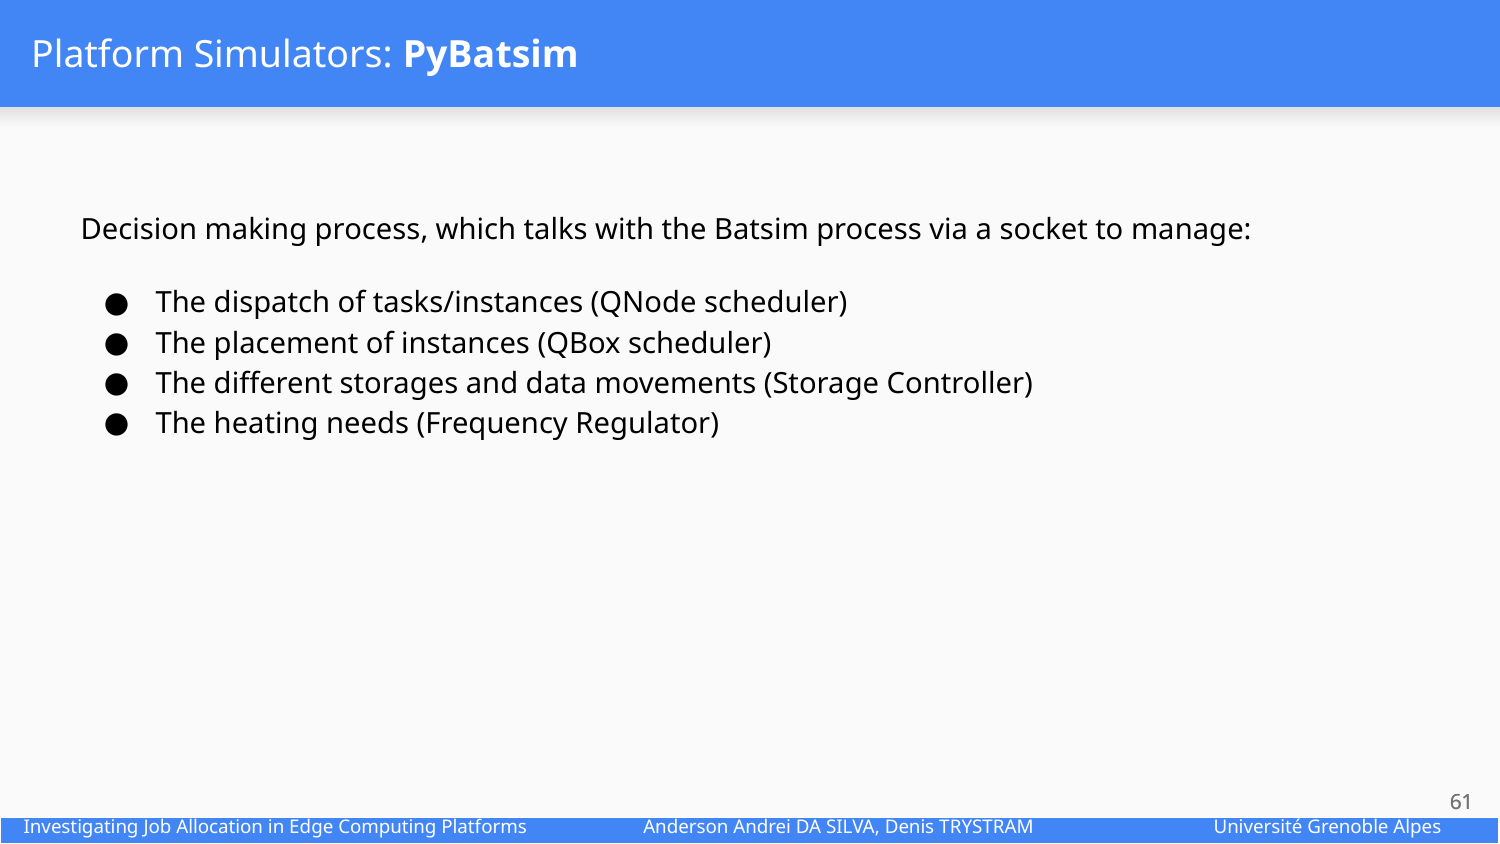

Platform Simulators: PyBatsim
# Decision making process, which talks with the Batsim process via a socket to manage:
The dispatch of tasks/instances (QNode scheduler)
The placement of instances (QBox scheduler)
The different storages and data movements (Storage Controller)
The heating needs (Frequency Regulator)
Investigating Job Allocation in Edge Computing Platforms
Anderson Andrei DA SILVA, Denis TRYSTRAM
Université Grenoble Alpes